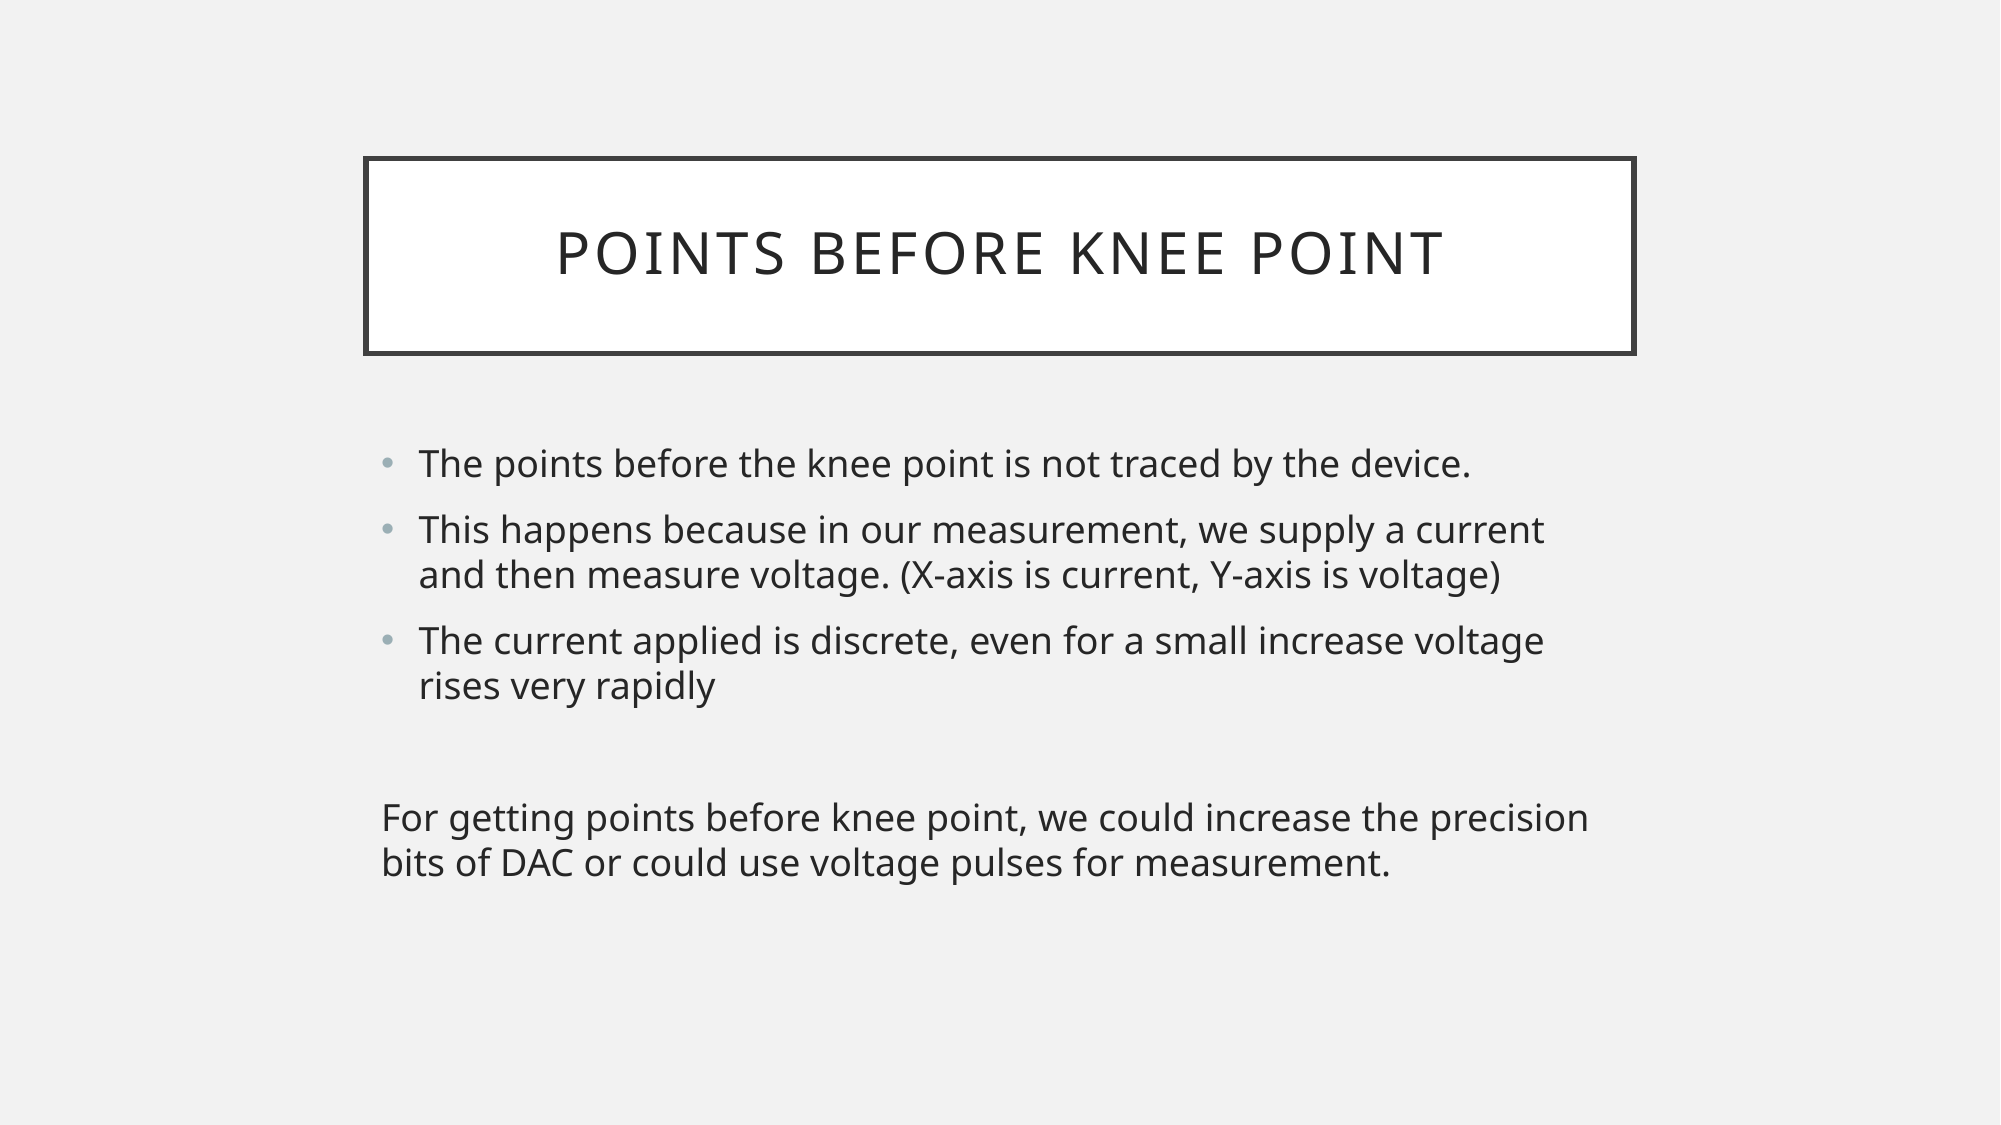

# Points before knee point
The points before the knee point is not traced by the device.
This happens because in our measurement, we supply a current and then measure voltage. (X-axis is current, Y-axis is voltage)
The current applied is discrete, even for a small increase voltage rises very rapidly
For getting points before knee point, we could increase the precision bits of DAC or could use voltage pulses for measurement.